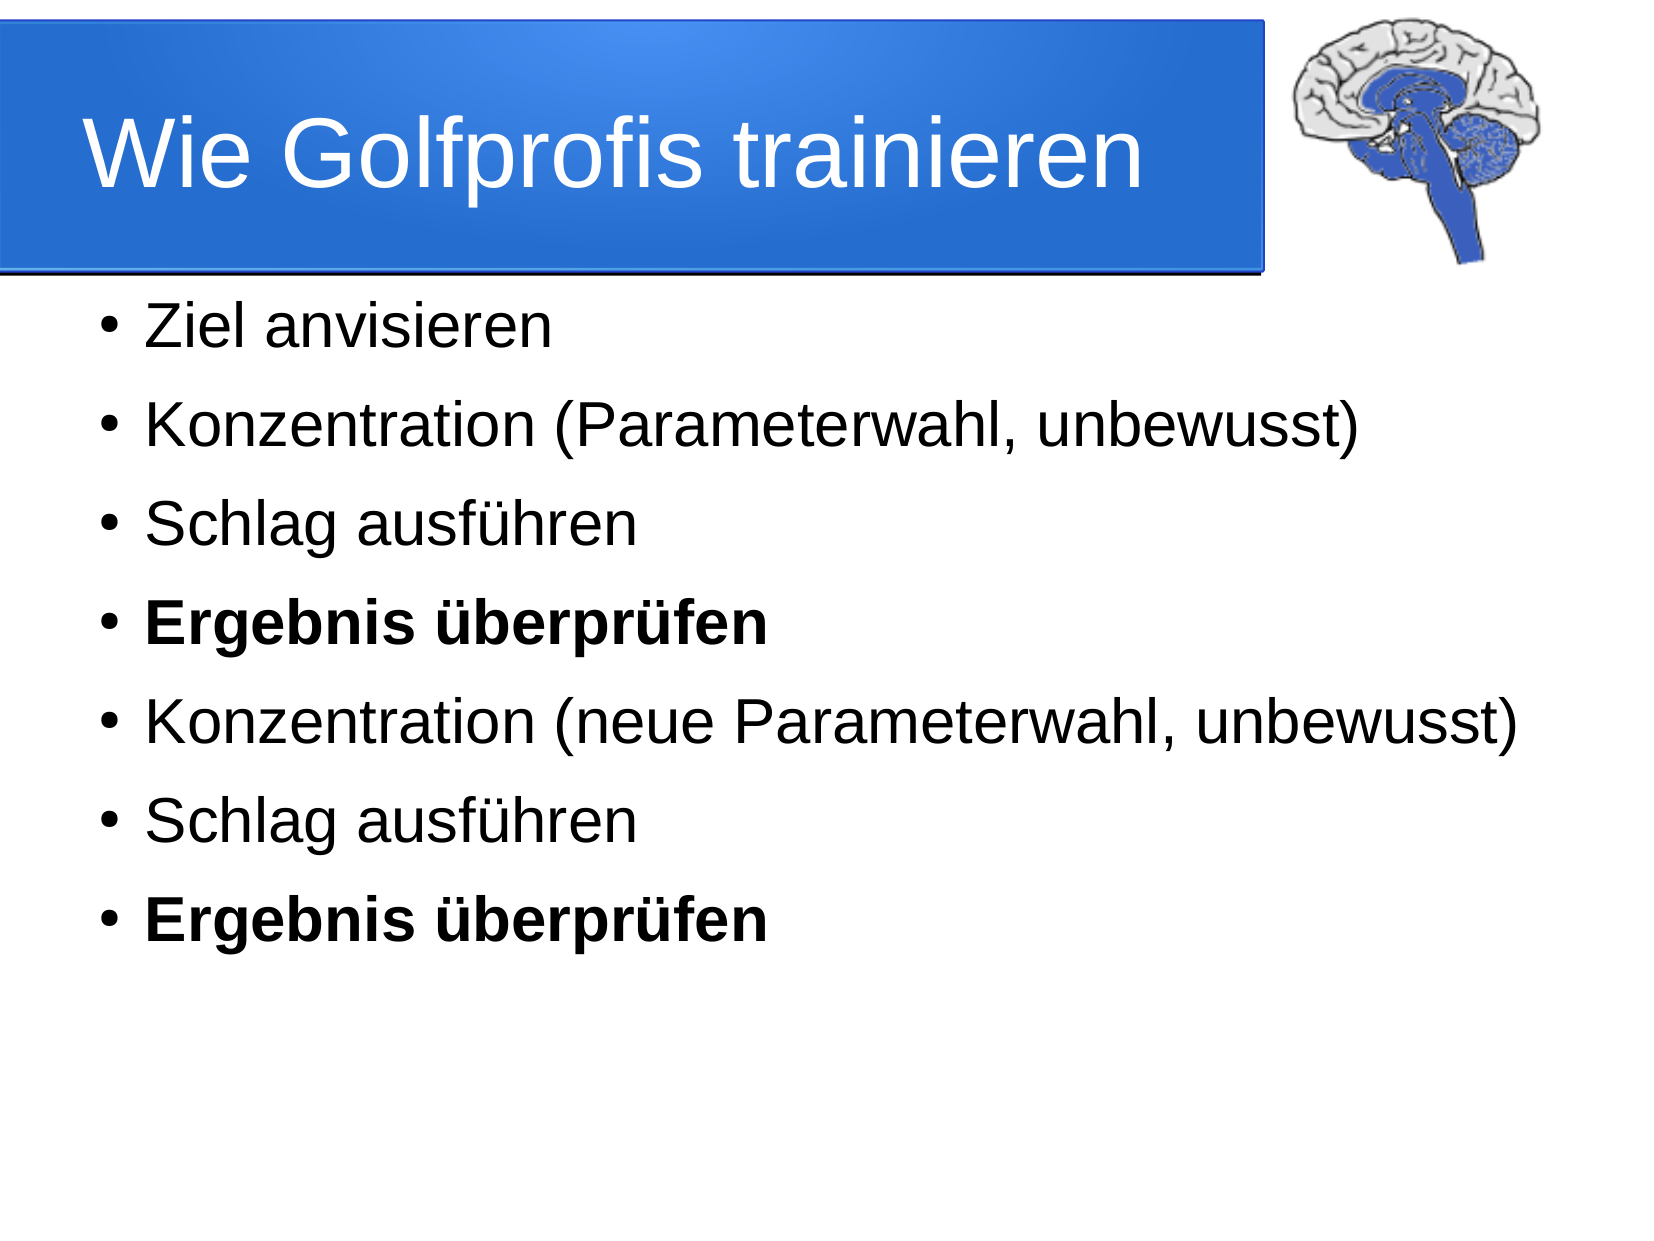

# Wie Golfprofis trainieren
Ziel anvisieren
Konzentration (Parameterwahl, unbewusst)
Schlag ausführen
Ergebnis überprüfen
Konzentration (neue Parameterwahl, unbewusst)
Schlag ausführen
Ergebnis überprüfen